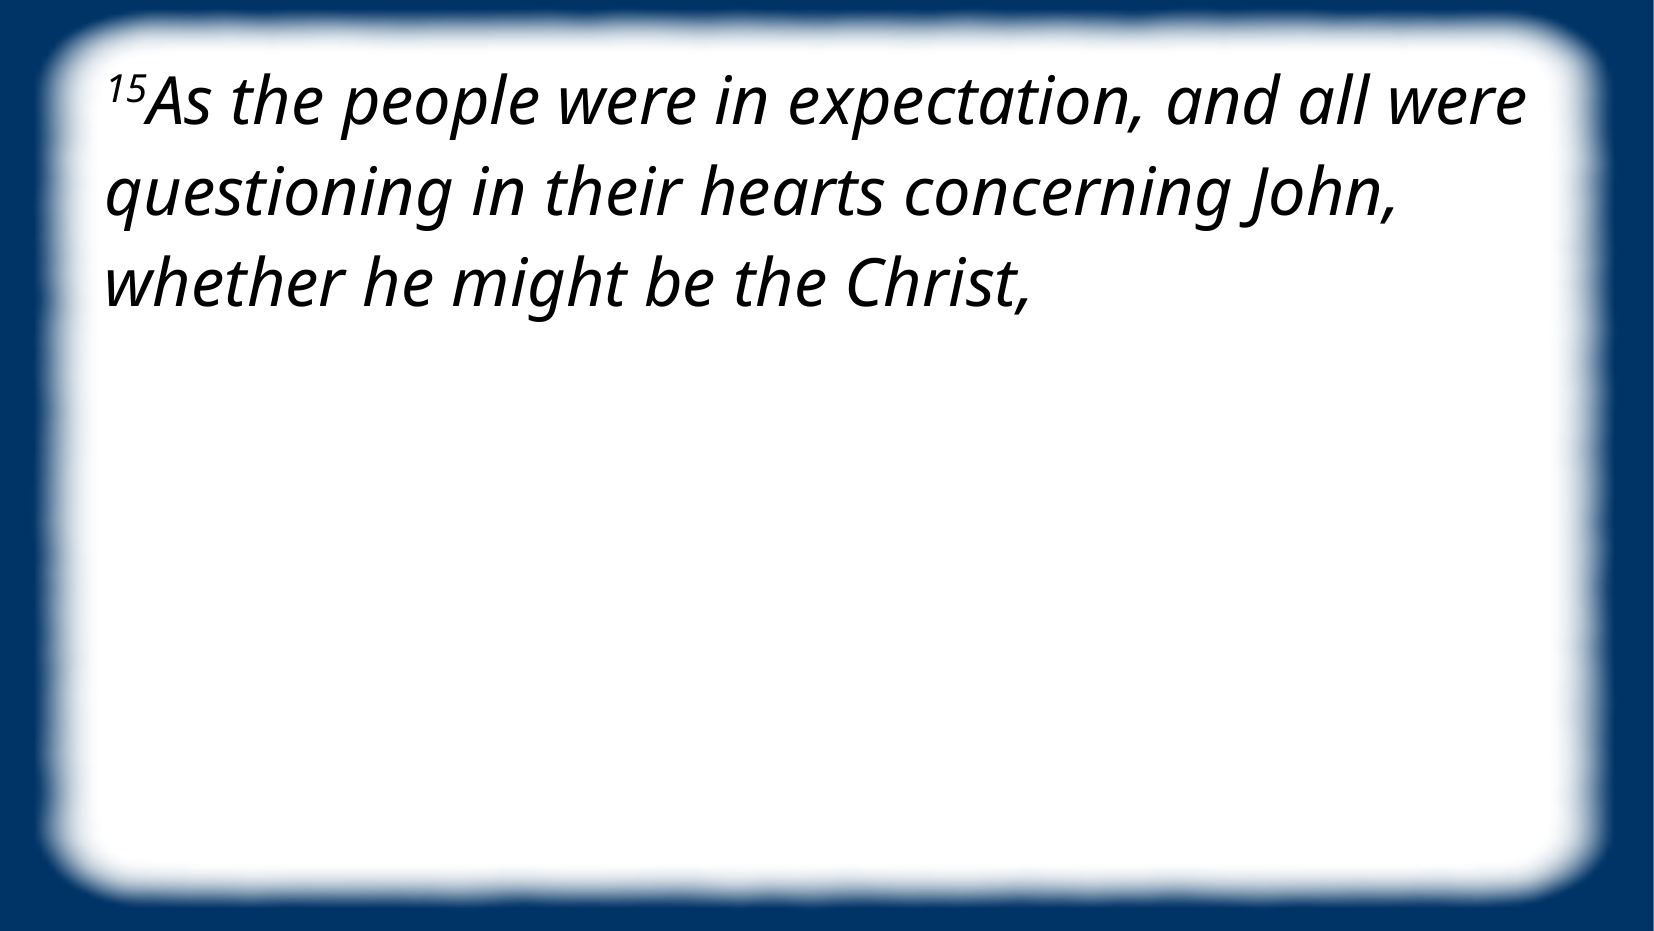

15As the people were in expectation, and all were questioning in their hearts concerning John, whether he might be the Christ,